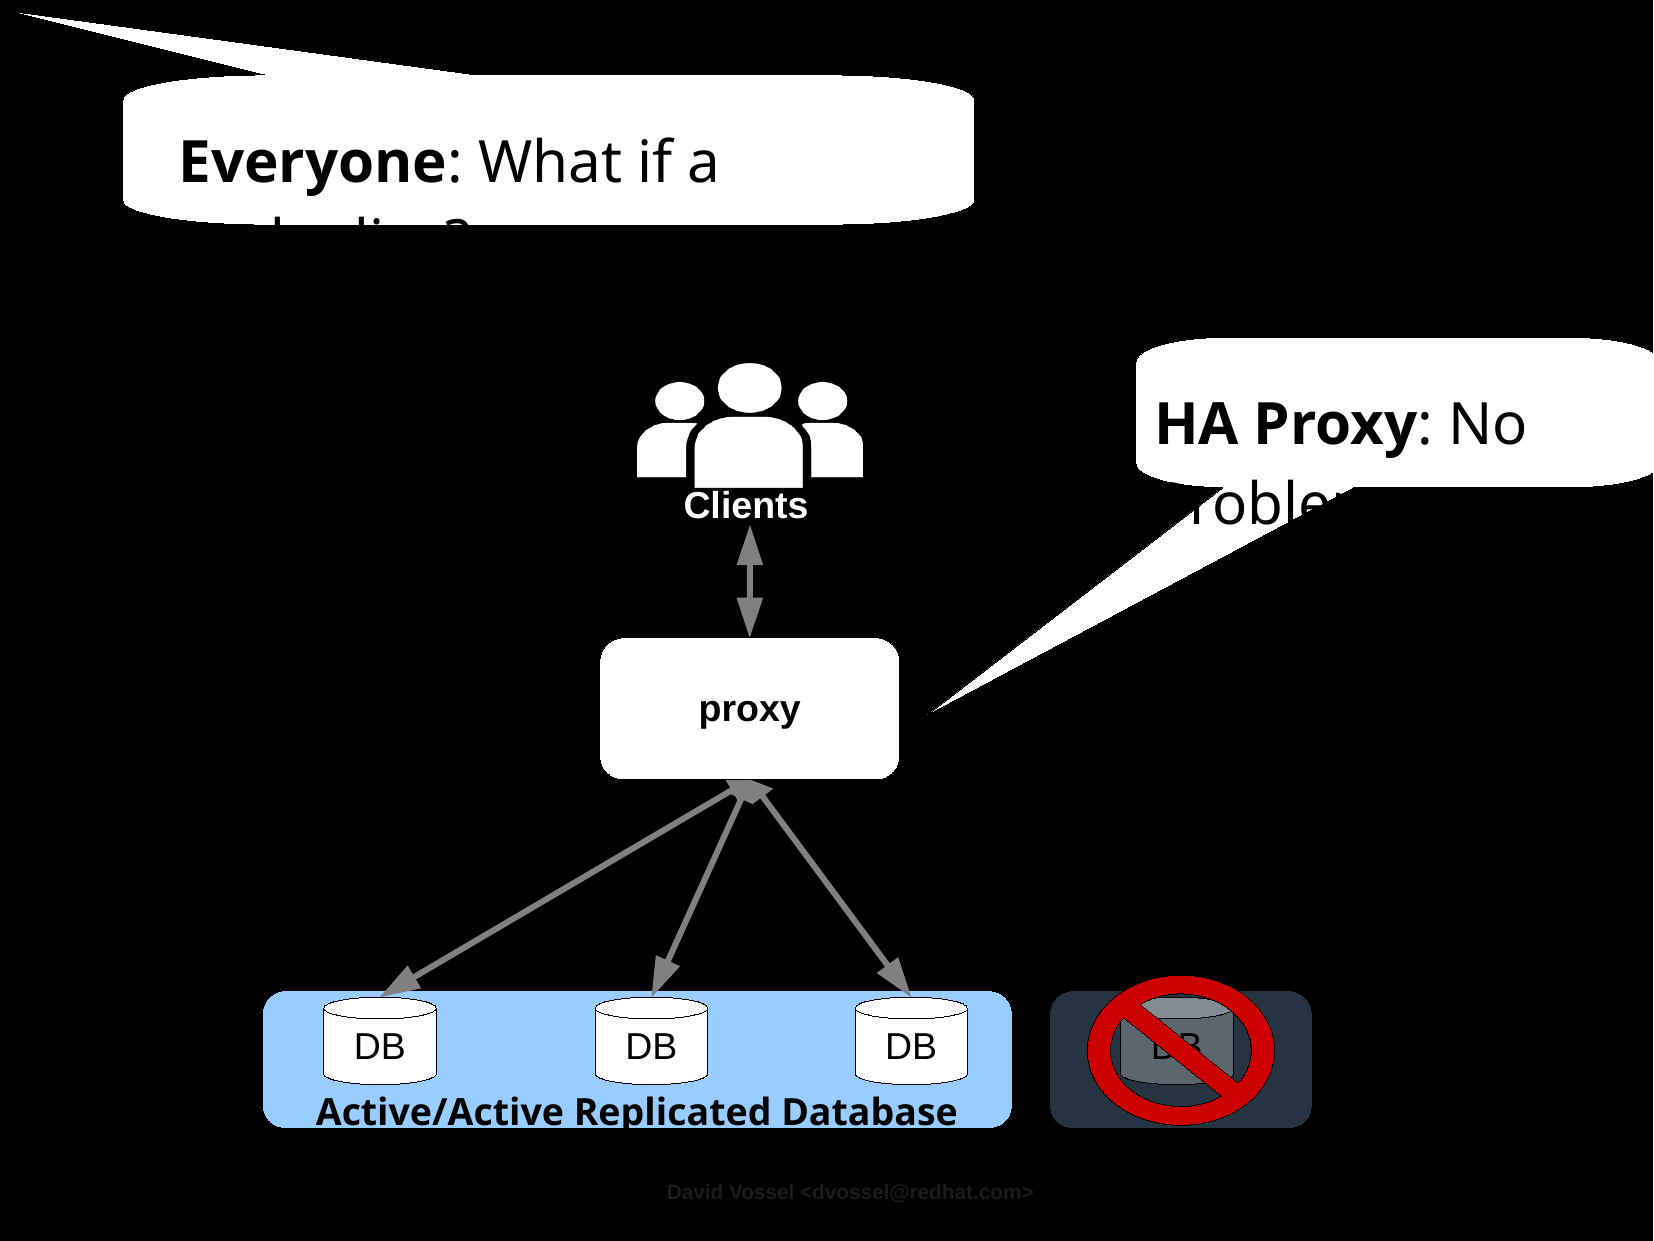

Everyone: What if a node dies?
HA Proxy: No Problem
Clients
proxy
Active/Active Replicated Database
DB
DB
DB
DB